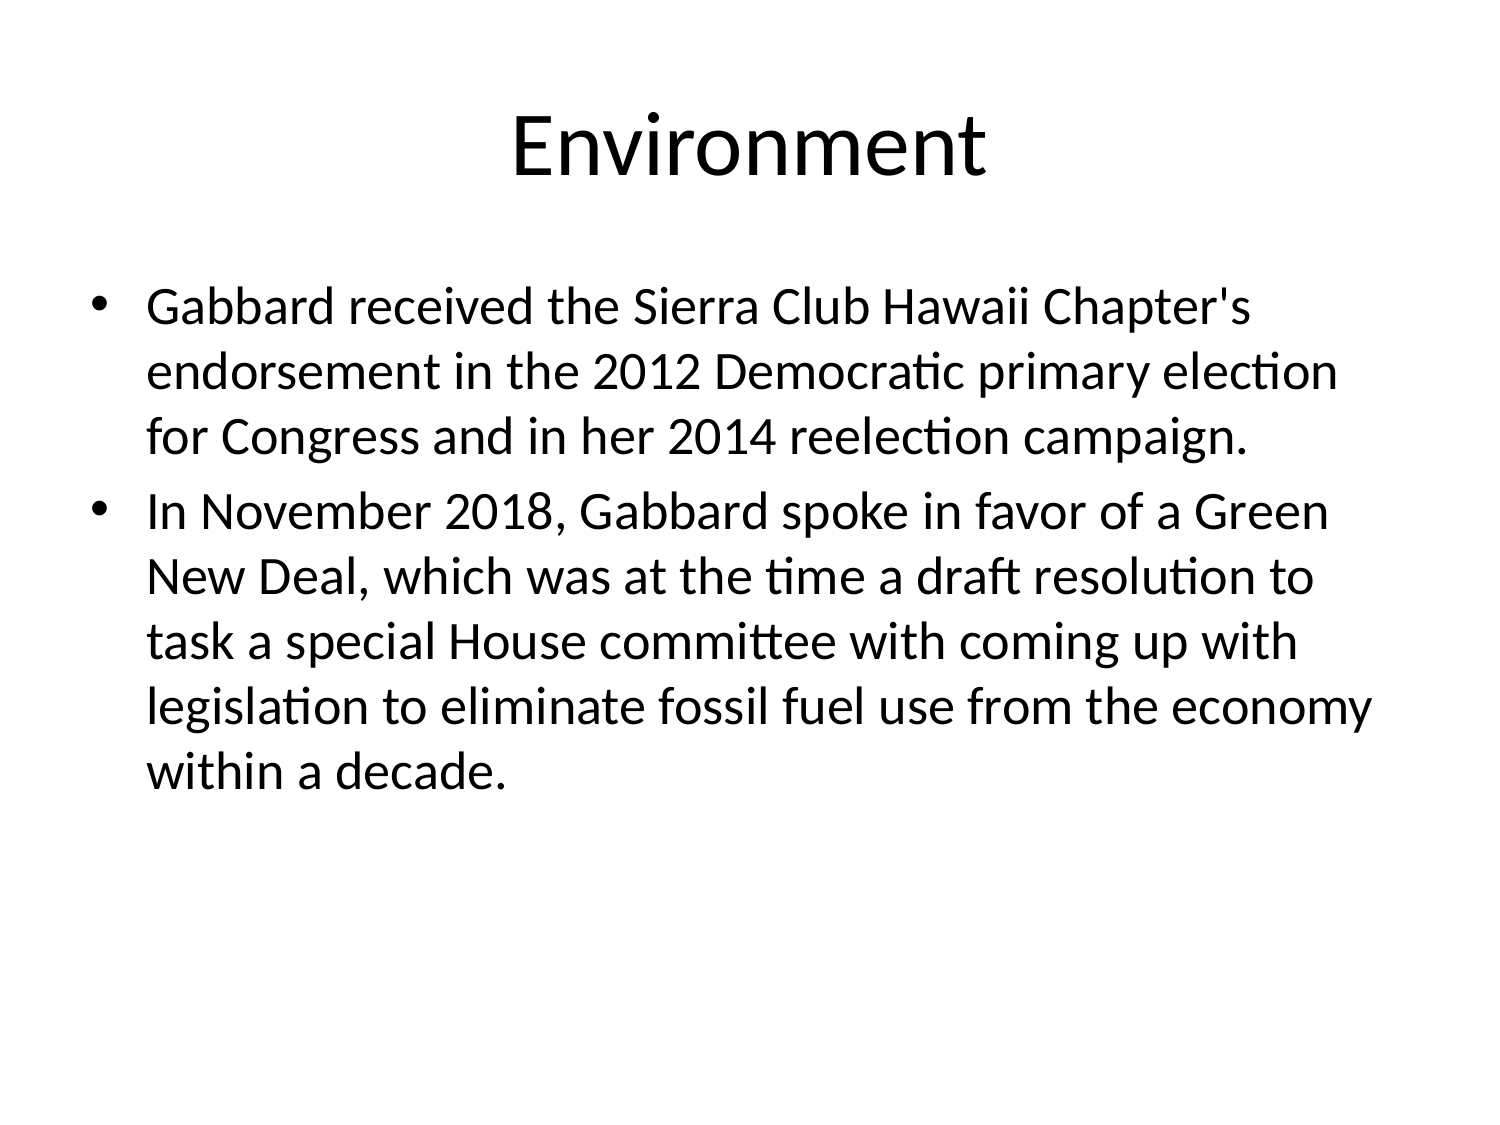

# Environment
Gabbard received the Sierra Club Hawaii Chapter's endorsement in the 2012 Democratic primary election for Congress and in her 2014 reelection campaign.
In November 2018, Gabbard spoke in favor of a Green New Deal, which was at the time a draft resolution to task a special House committee with coming up with legislation to eliminate fossil fuel use from the economy within a decade.